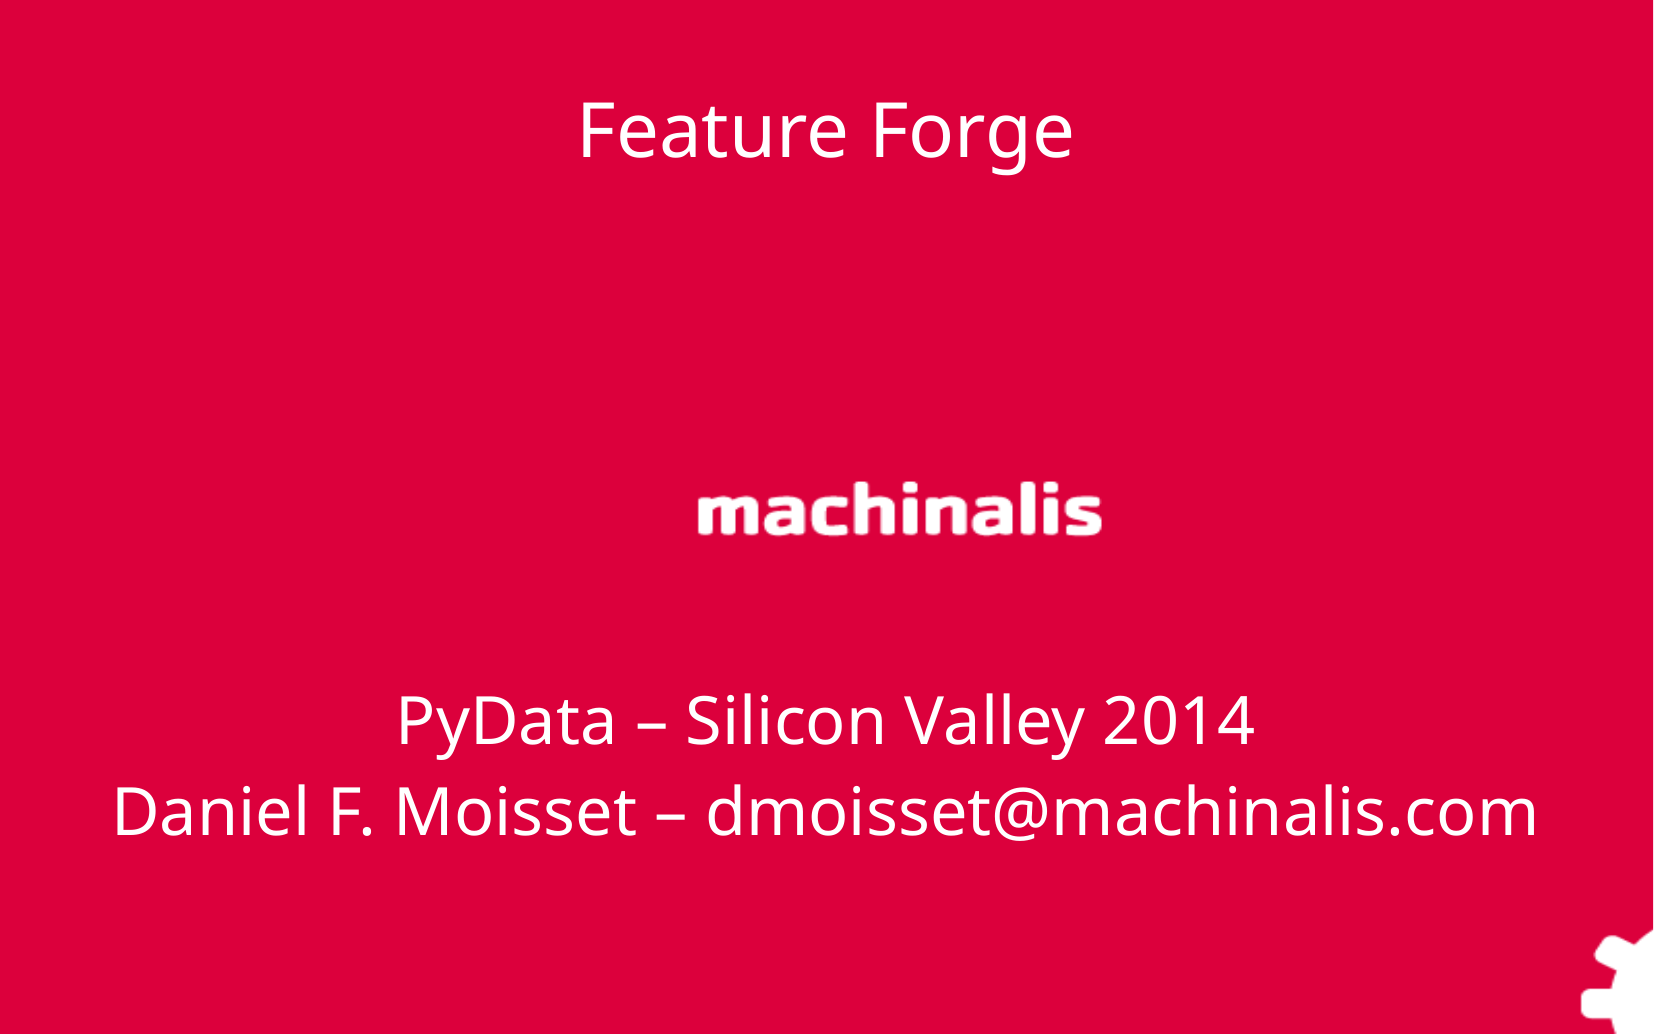

# Feature Forge
PyData – Silicon Valley 2014
Daniel F. Moisset – dmoisset@machinalis.com